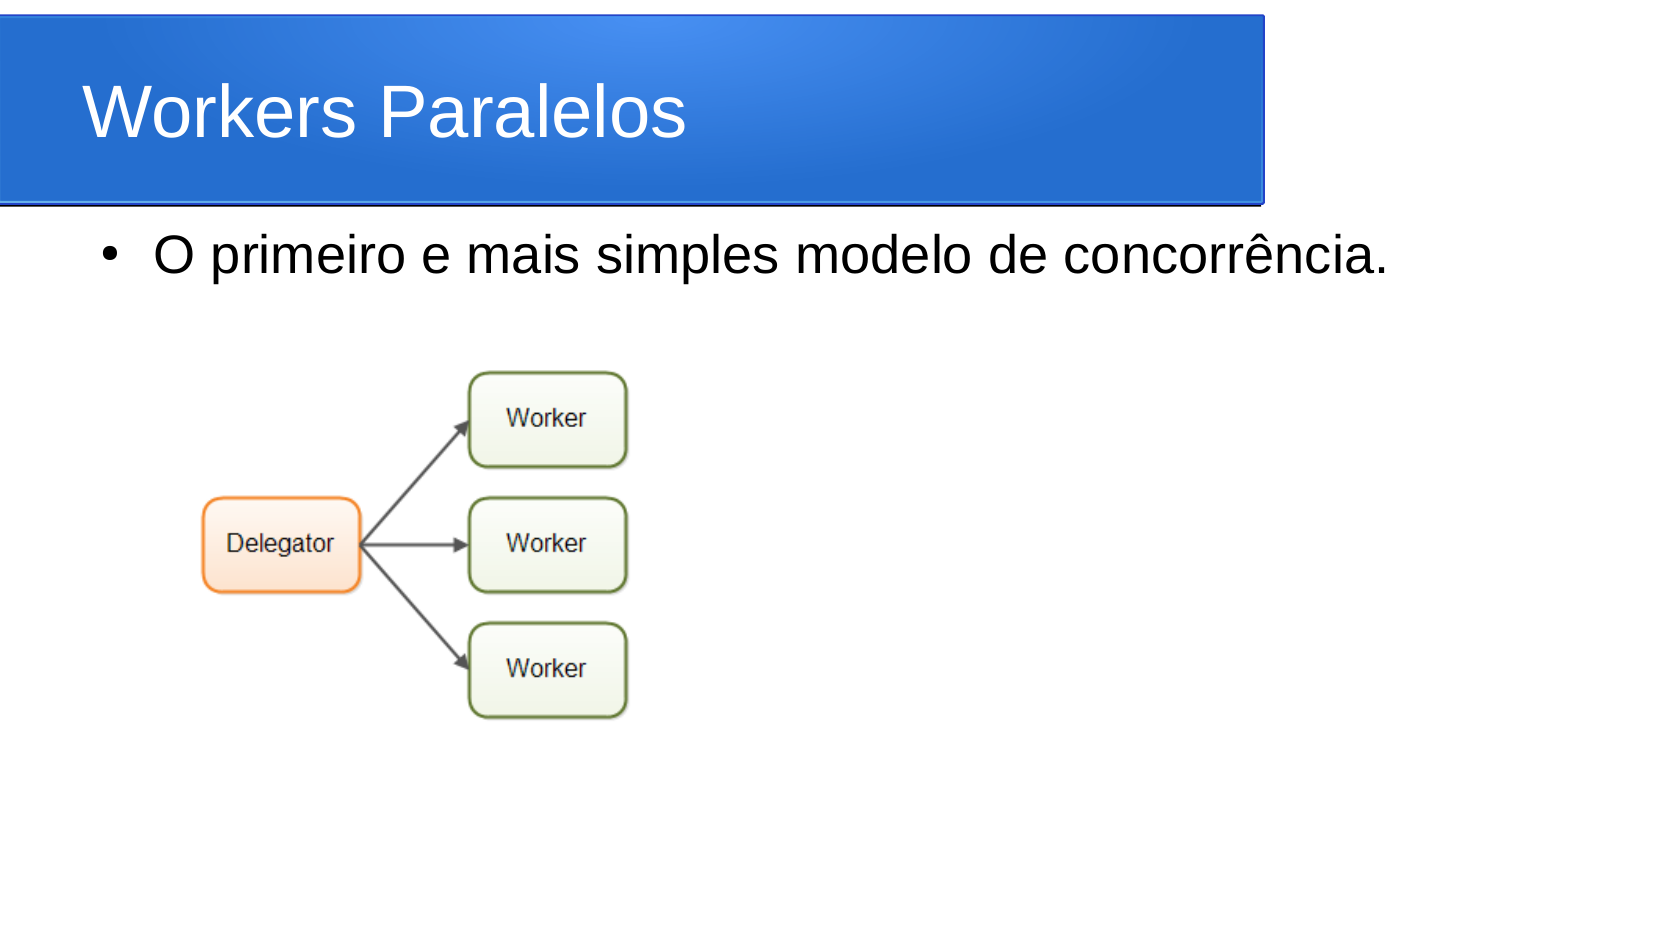

# Workers Paralelos
O primeiro e mais simples modelo de concorrência.